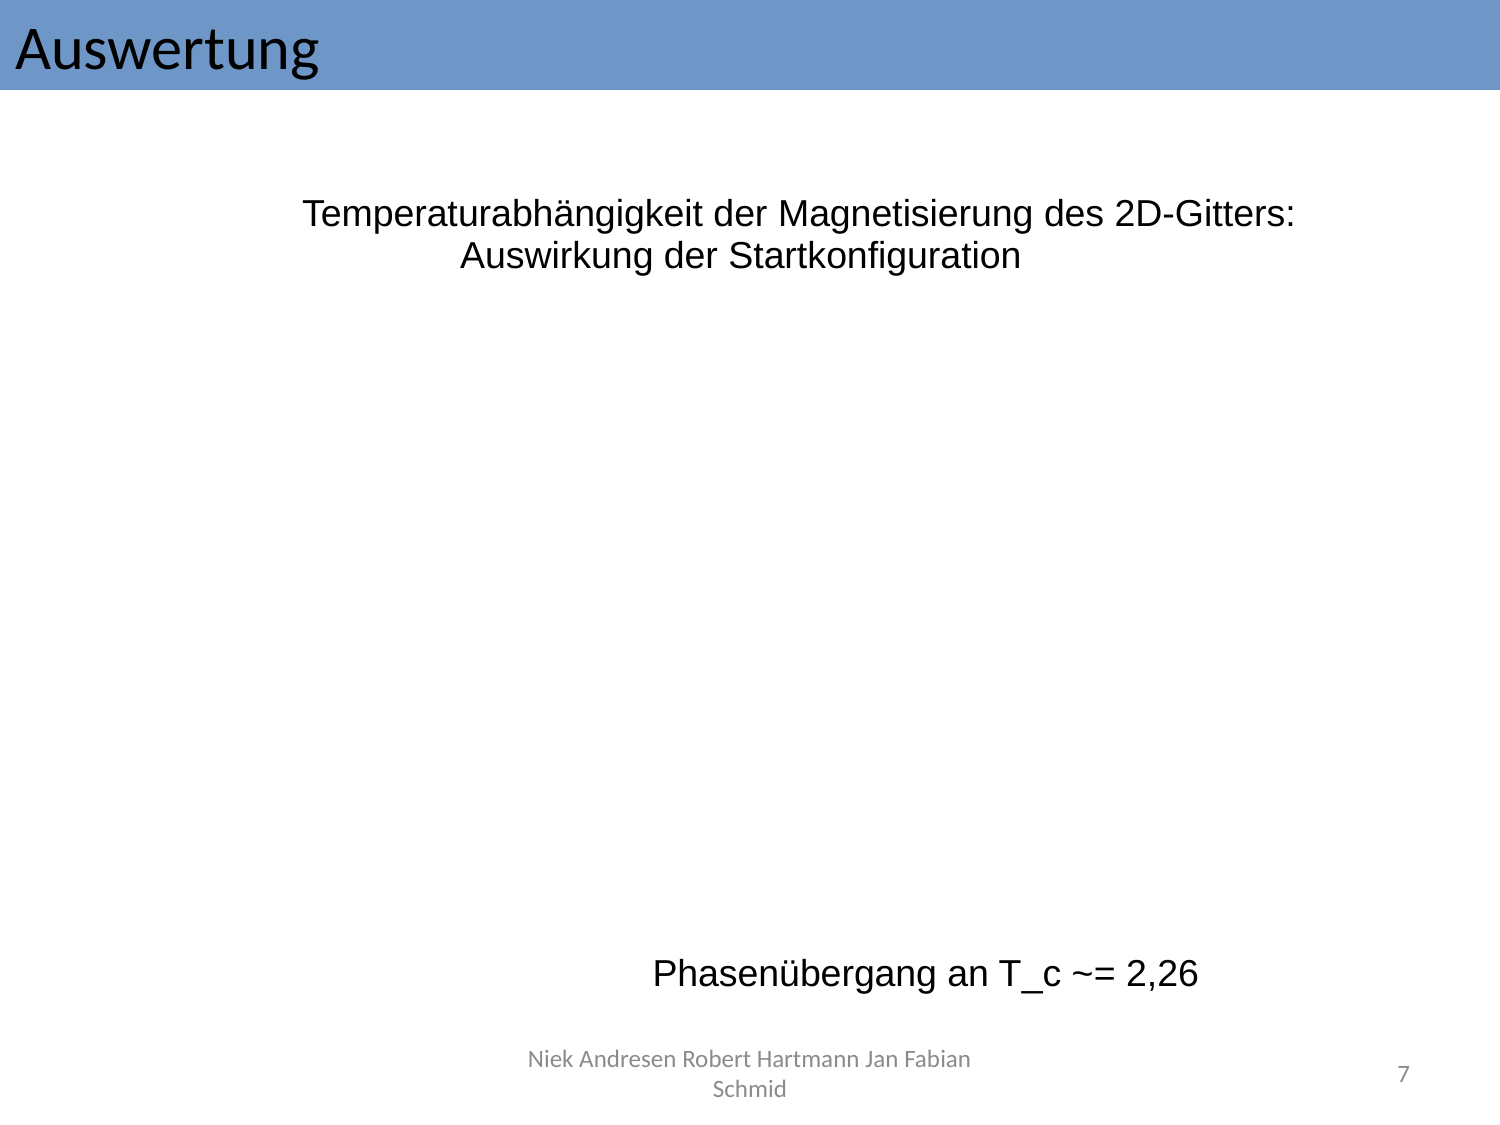

Auswertung
Temperaturabhängigkeit der Magnetisierung des 2D-Gitters:
		 Auswirkung der Startkonfiguration
Phasenübergang an T_c ~= 2,26
Niek Andresen Robert Hartmann Jan Fabian Schmid